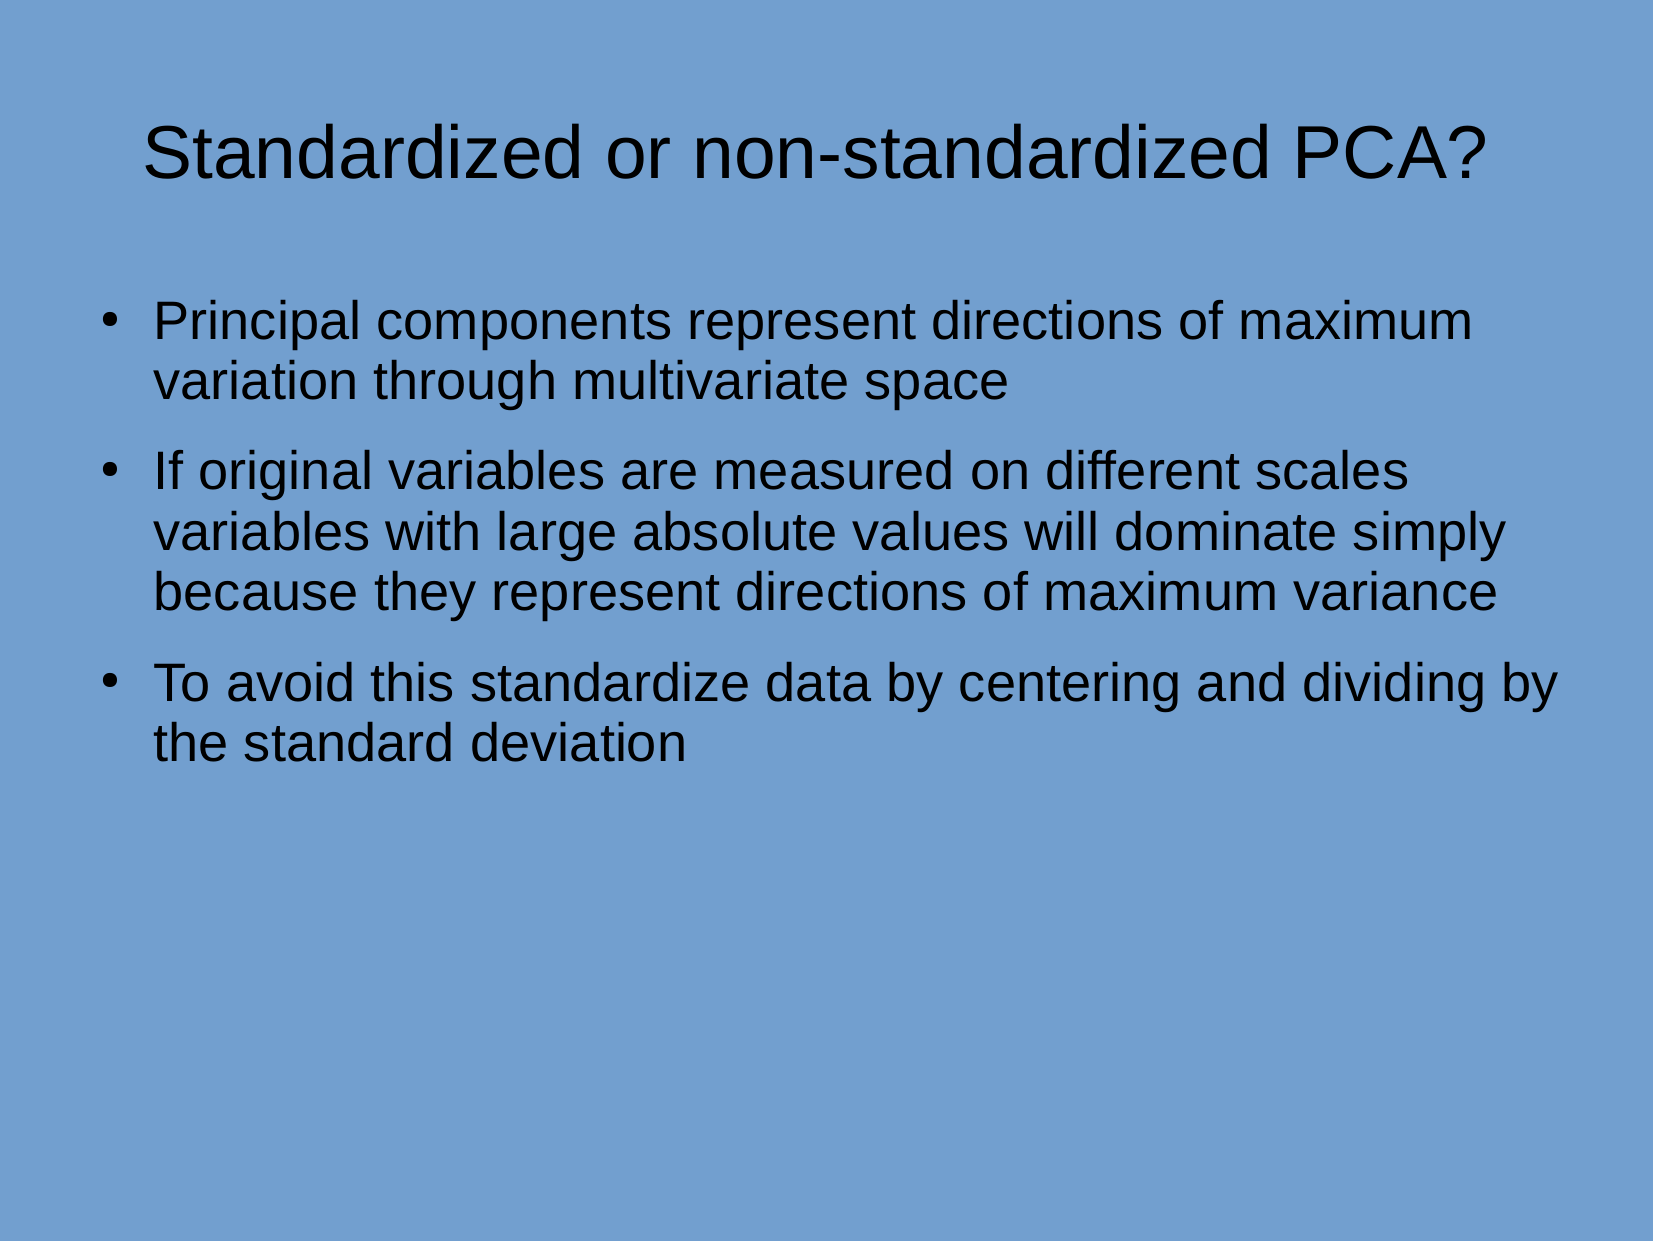

# Standardized or non-standardized PCA?
Principal components represent directions of maximum variation through multivariate space
If original variables are measured on different scales variables with large absolute values will dominate simply because they represent directions of maximum variance
To avoid this standardize data by centering and dividing by the standard deviation